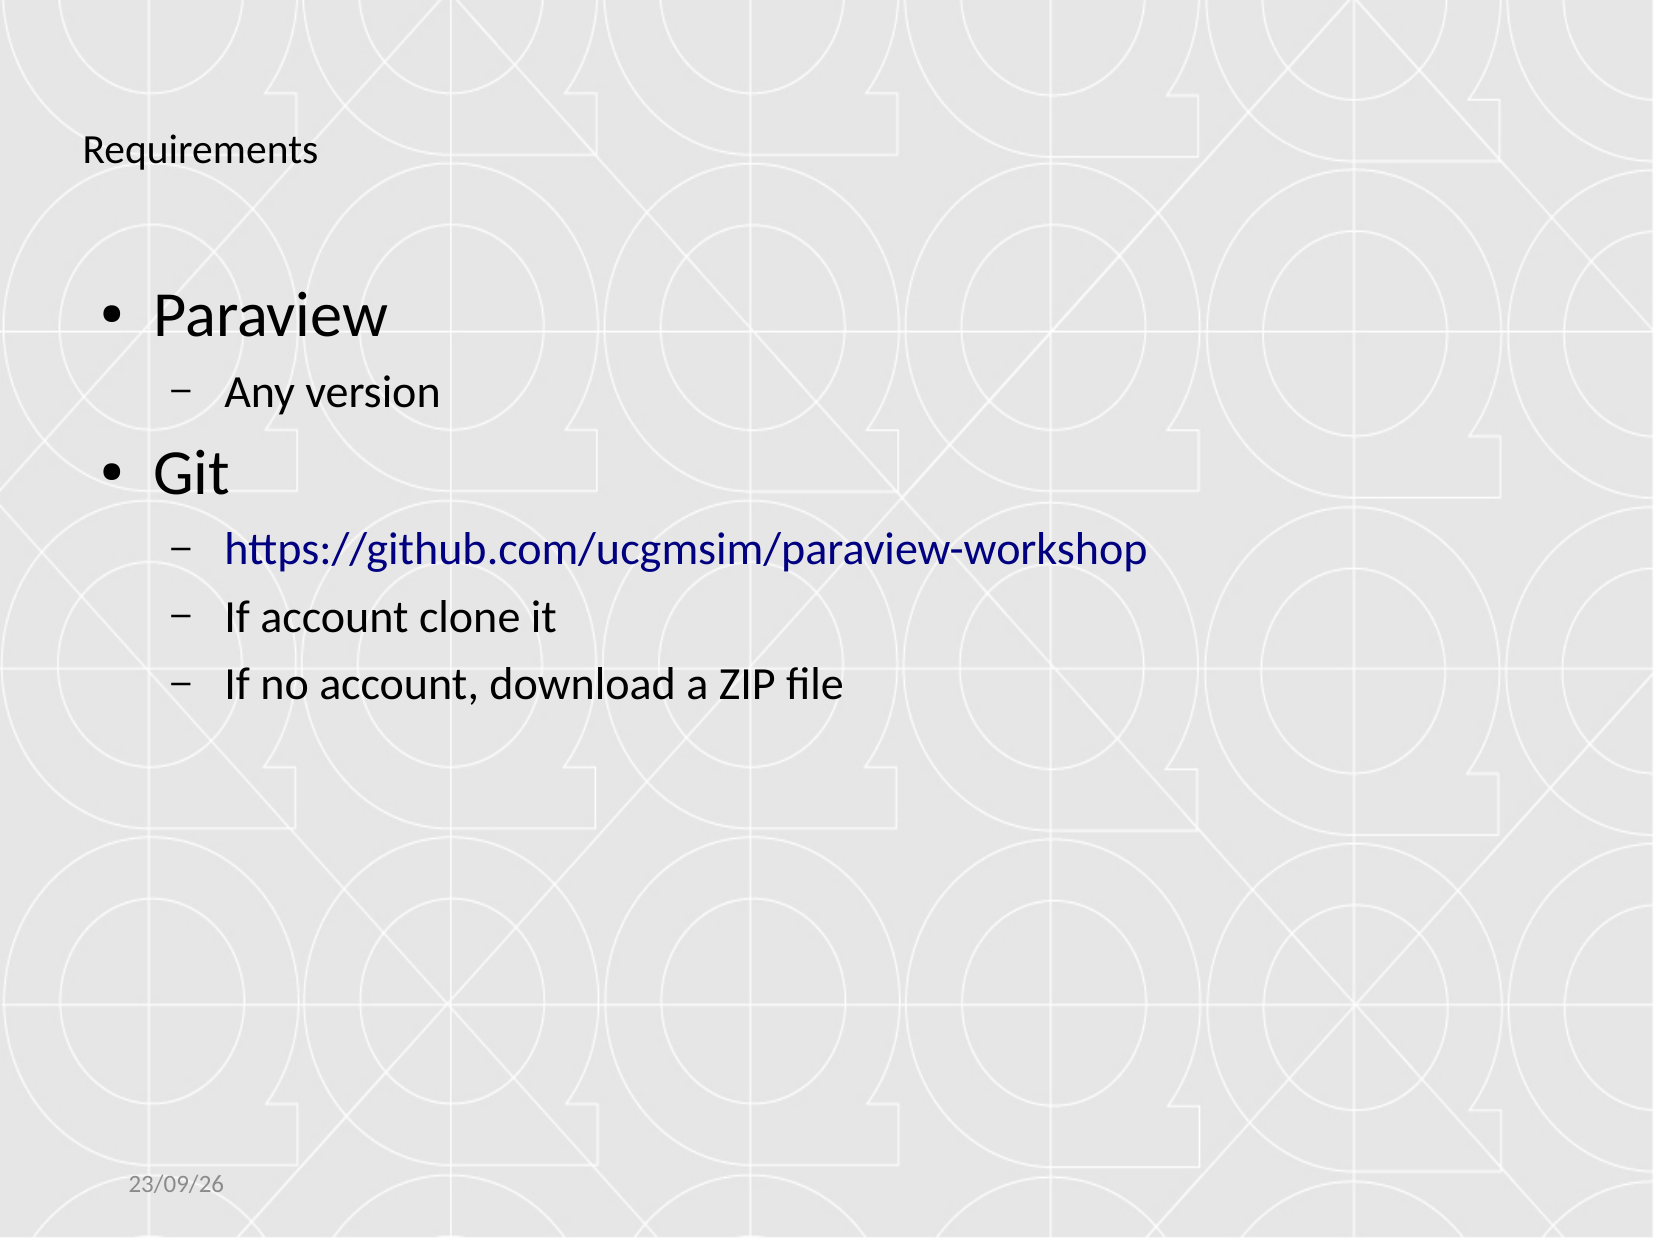

# Requirements
Paraview
Any version
Git
https://github.com/ucgmsim/paraview-workshop
If account clone it
If no account, download a ZIP file